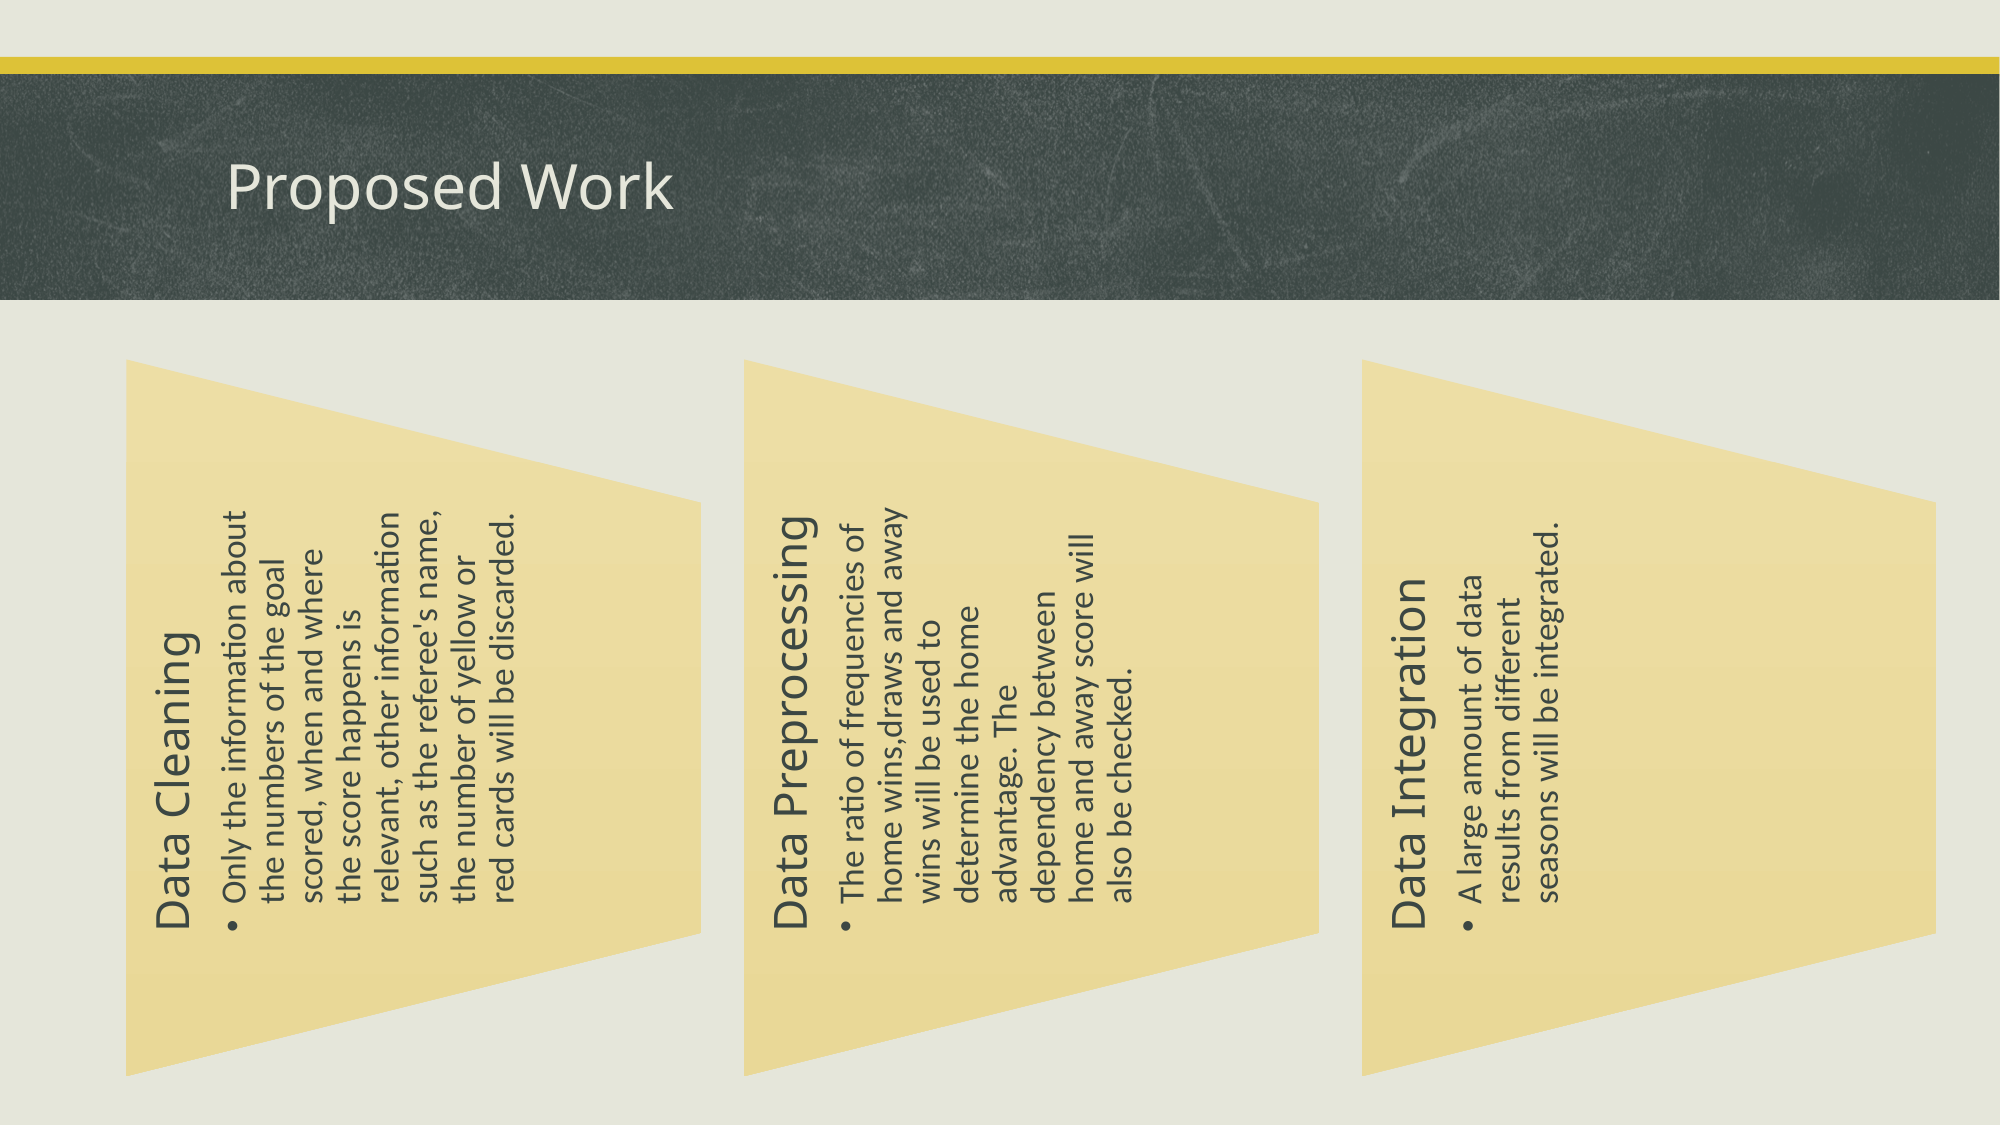

# Proposed Work
Data Cleaning
Only the information about the numbers of the goal scored, when and where the score happens is relevant, other information such as the referee's name, the number of yellow or red cards will be discarded.
Data Preprocessing
The ratio of frequencies of home wins,draws and away wins will be used to determine the home advantage. The dependency between home and away score will also be checked.
Data Integration
A large amount of data results from different seasons will be integrated.